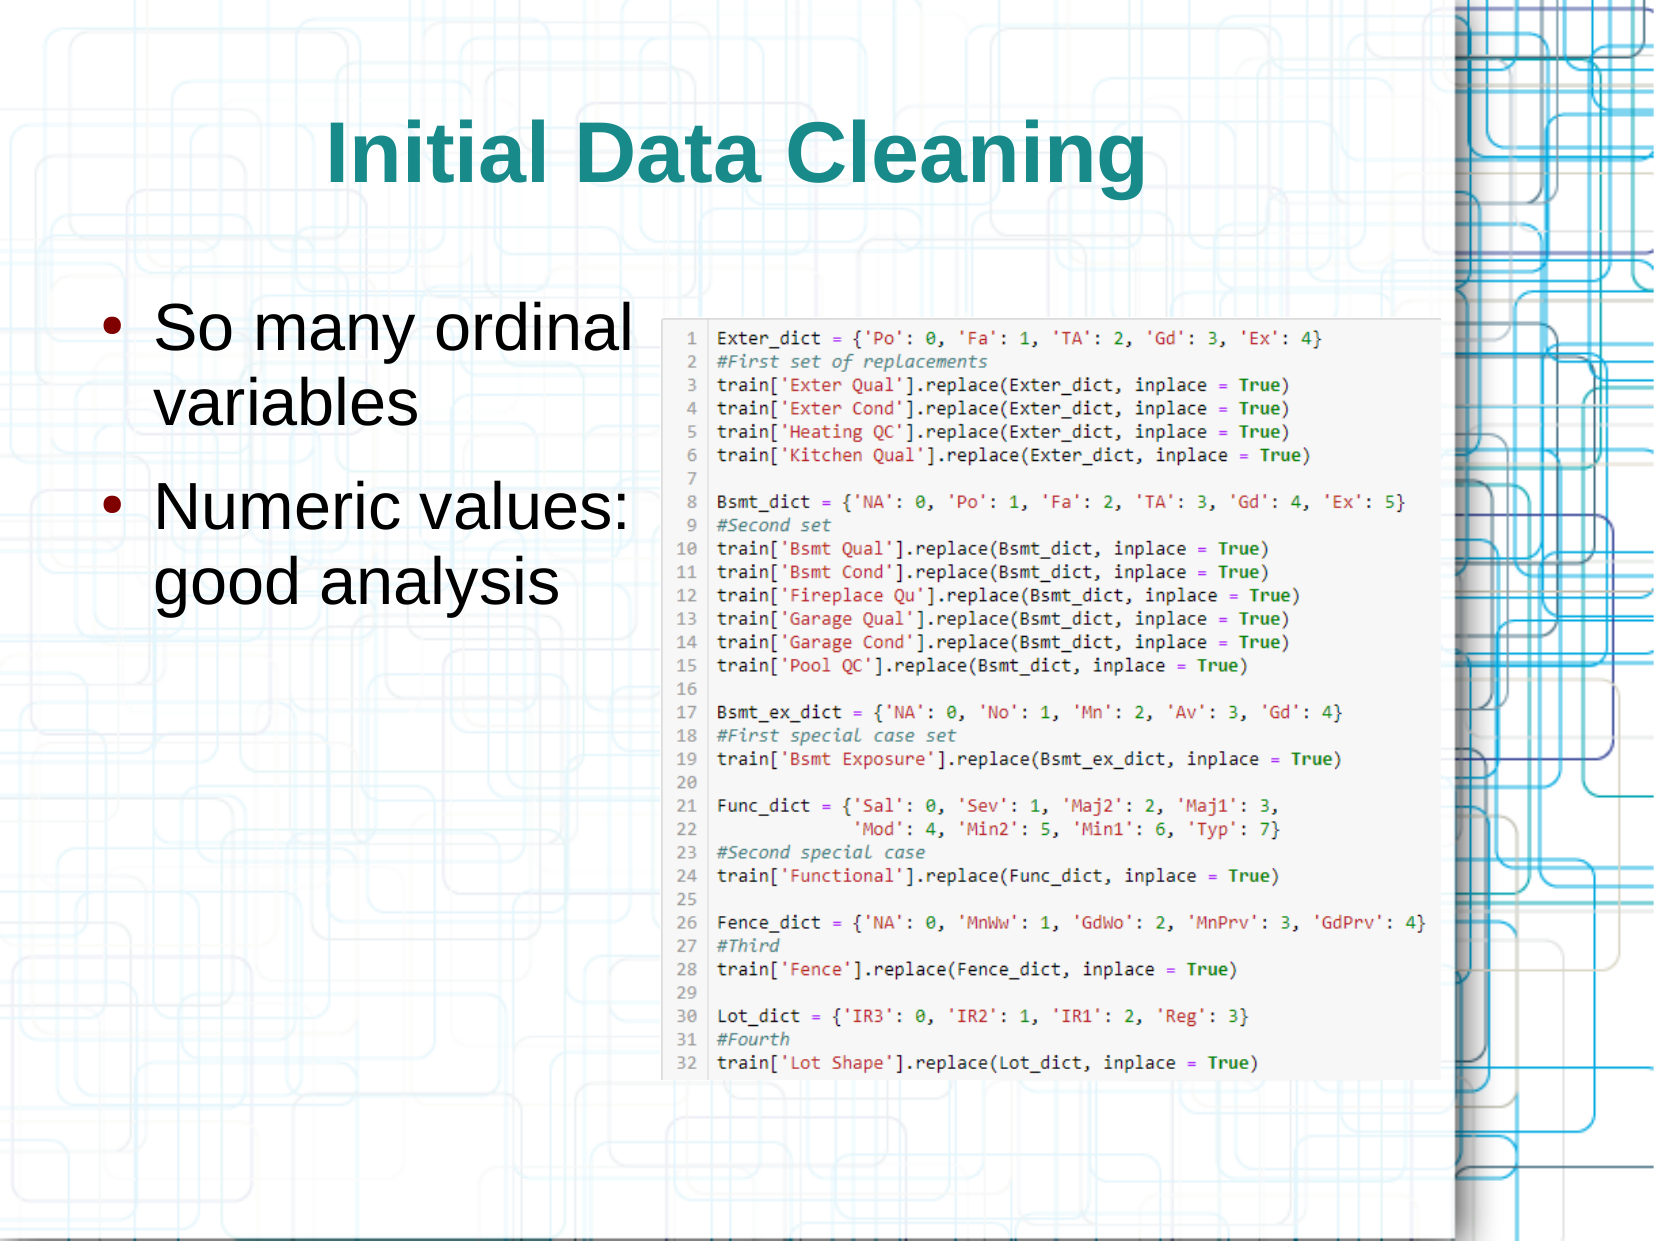

# Initial Data Cleaning
So many ordinal variables
Numeric values:
good analysis